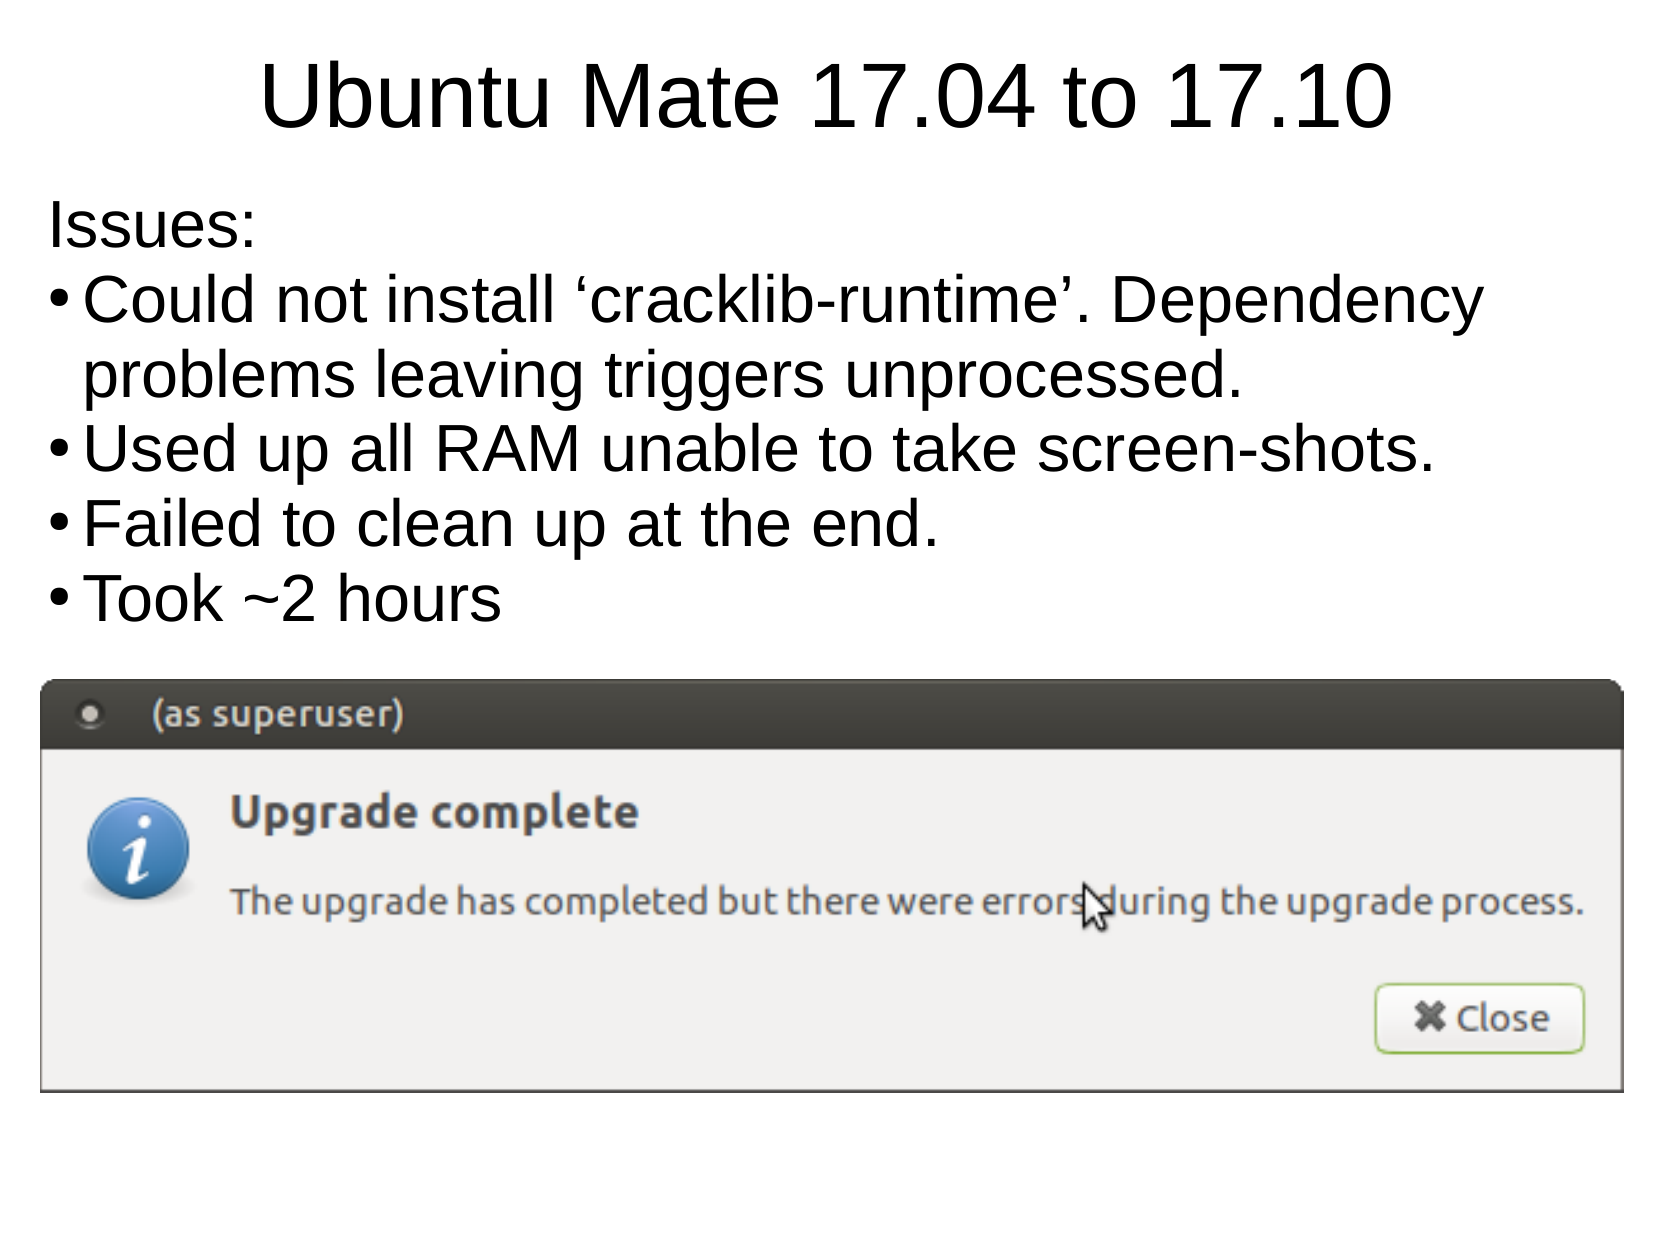

Ubuntu Mate 17.04 to 17.10
# Issues:
Could not install ‘cracklib-runtime’. Dependency problems leaving triggers unprocessed.
Used up all RAM unable to take screen-shots.
Failed to clean up at the end.
Took ~2 hours